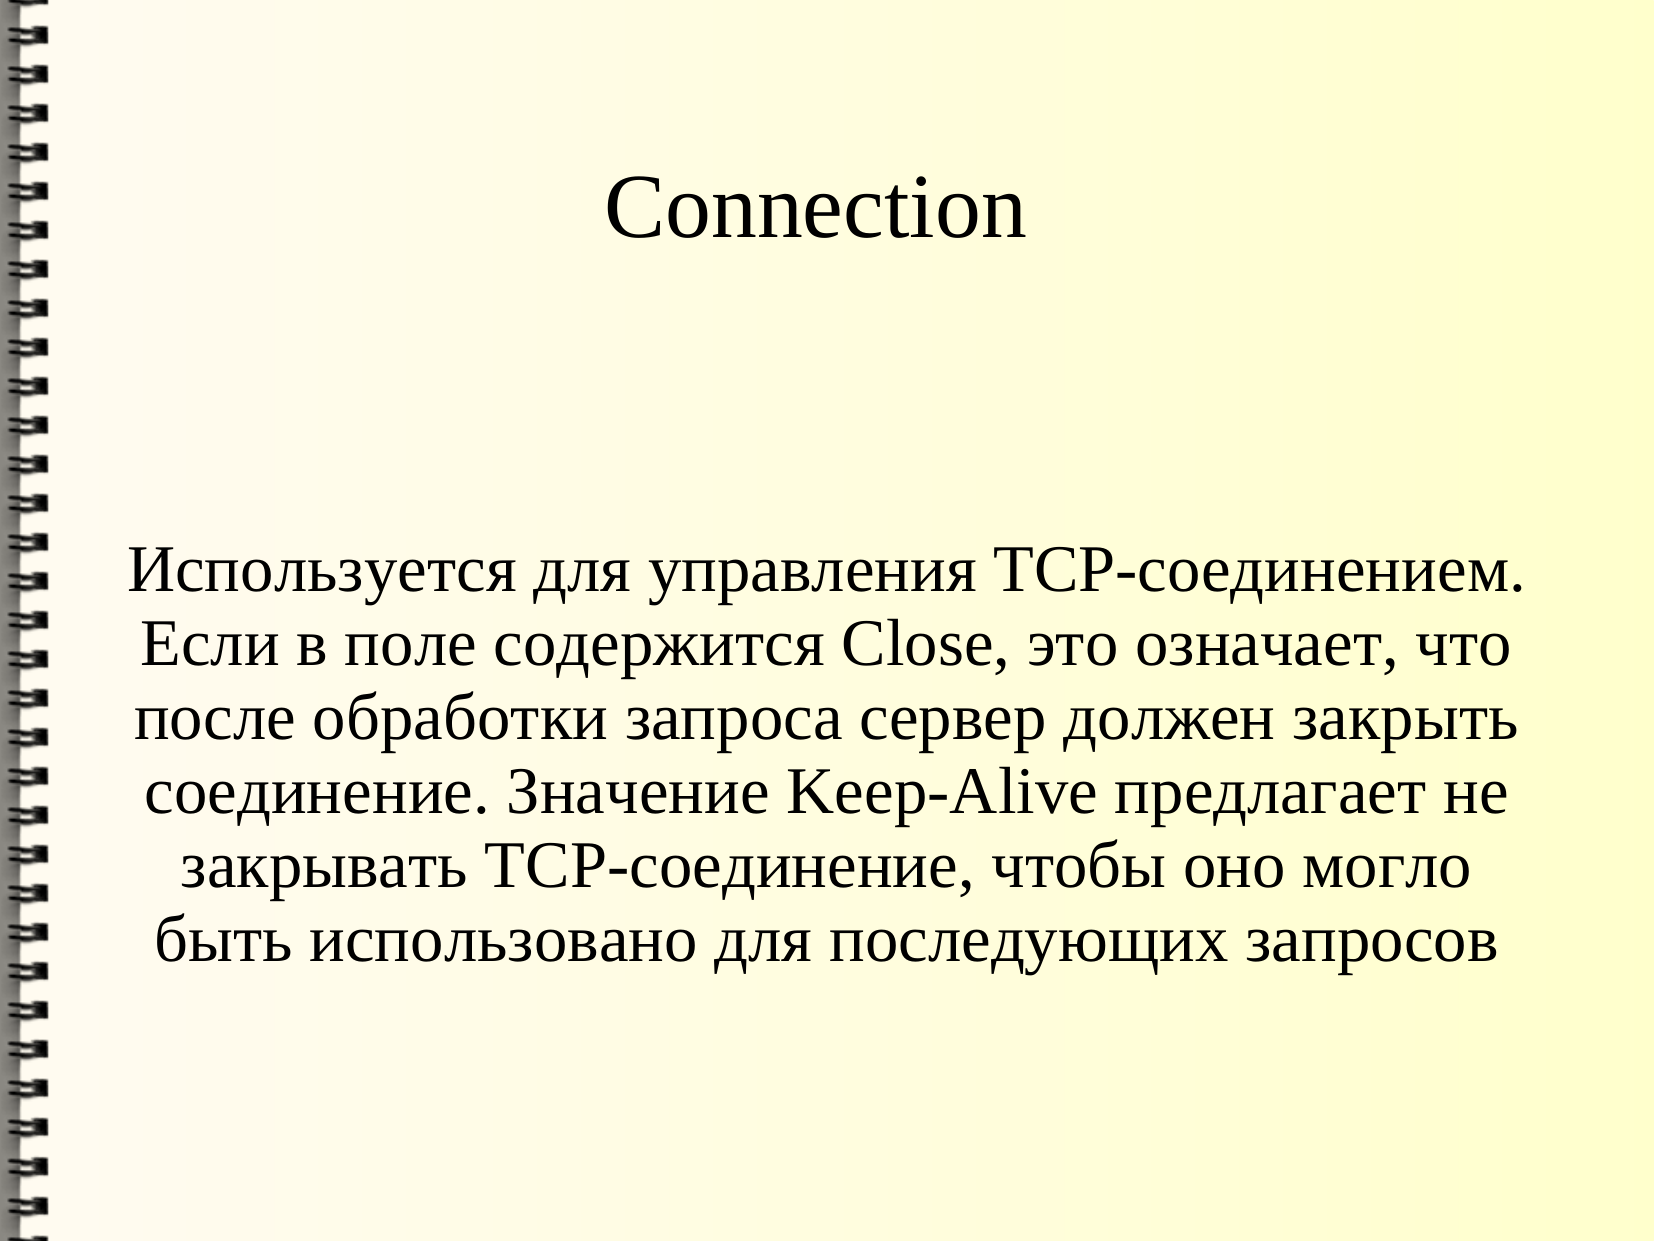

# Connection
Используется для управления TCP-соединением. Если в поле содержится Close, это означает, что после обработки запроса сервер должен закрыть соединение. Значение Keep-Alive предлагает не закрывать TCP-соединение, чтобы оно могло быть использовано для последующих запросов